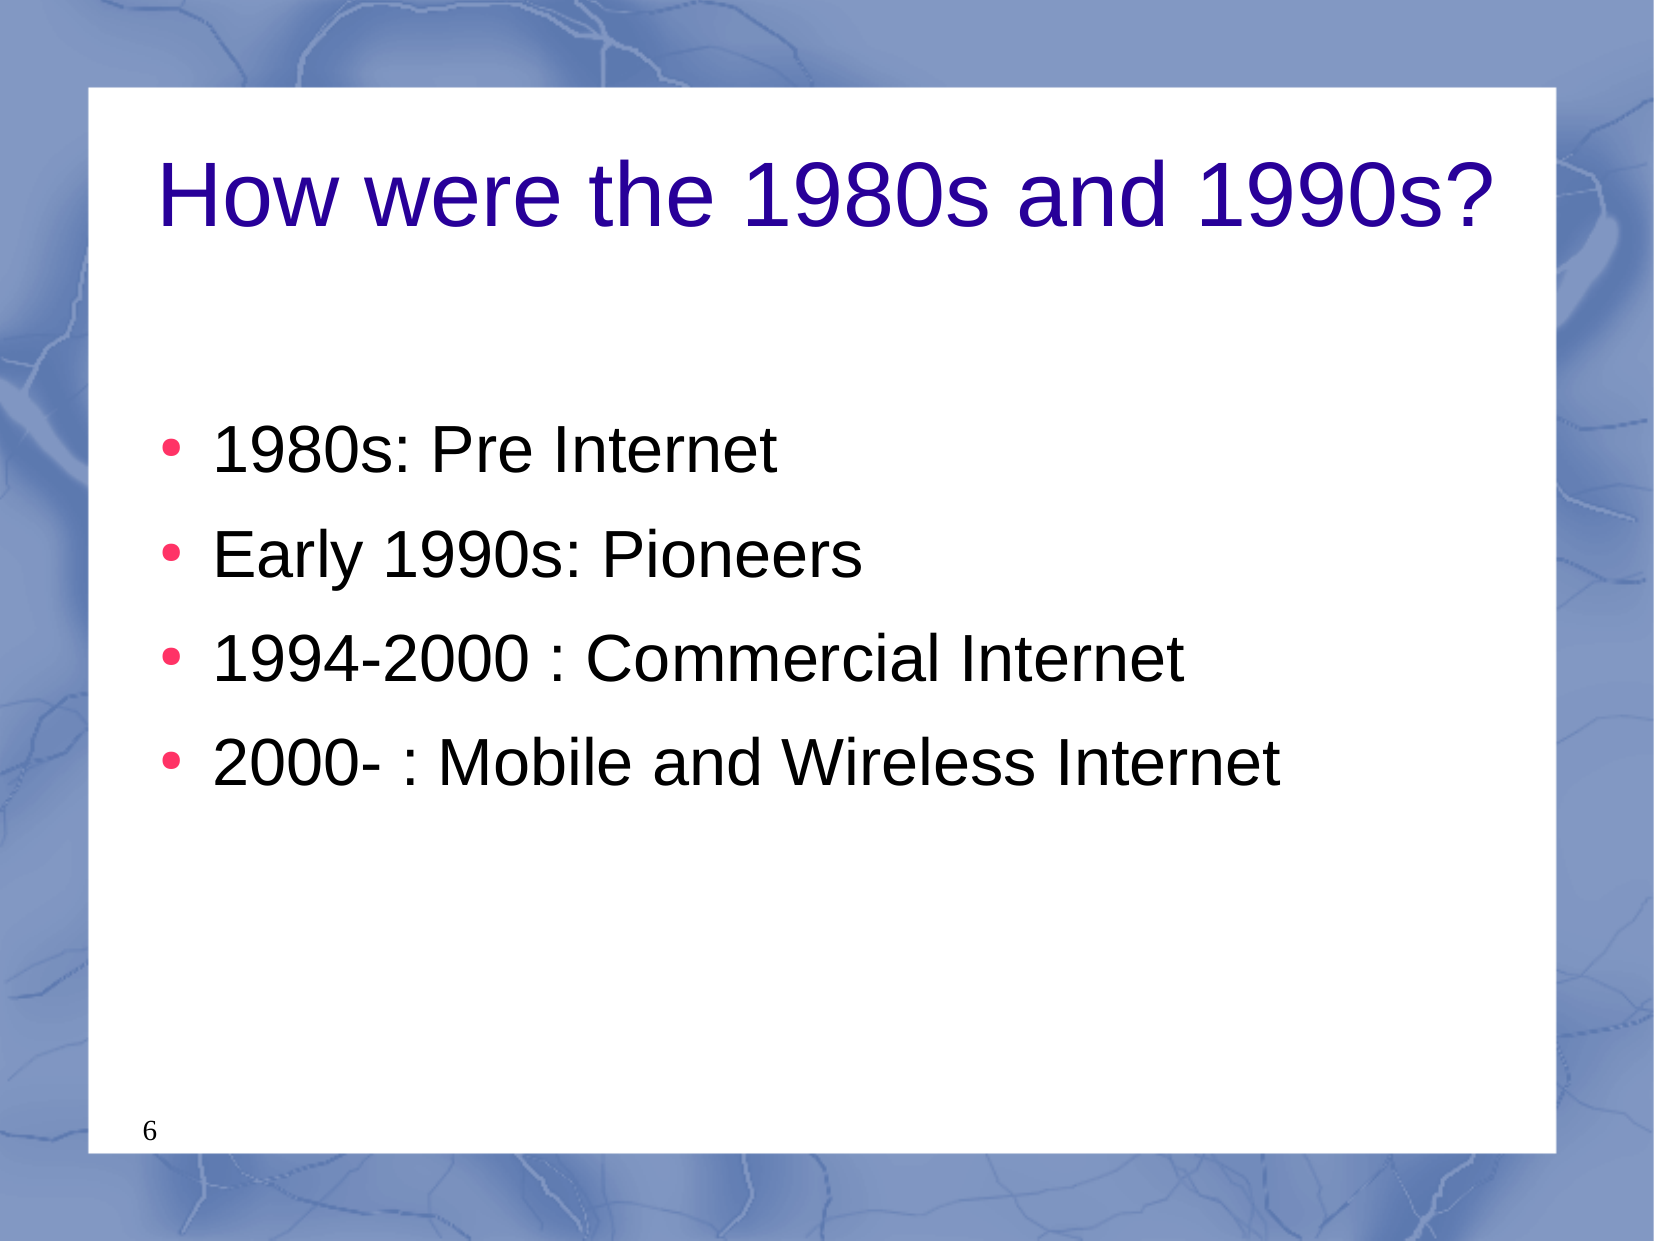

# How were the 1980s and 1990s?
1980s: Pre Internet
Early 1990s: Pioneers
1994-2000 : Commercial Internet
2000- : Mobile and Wireless Internet
6